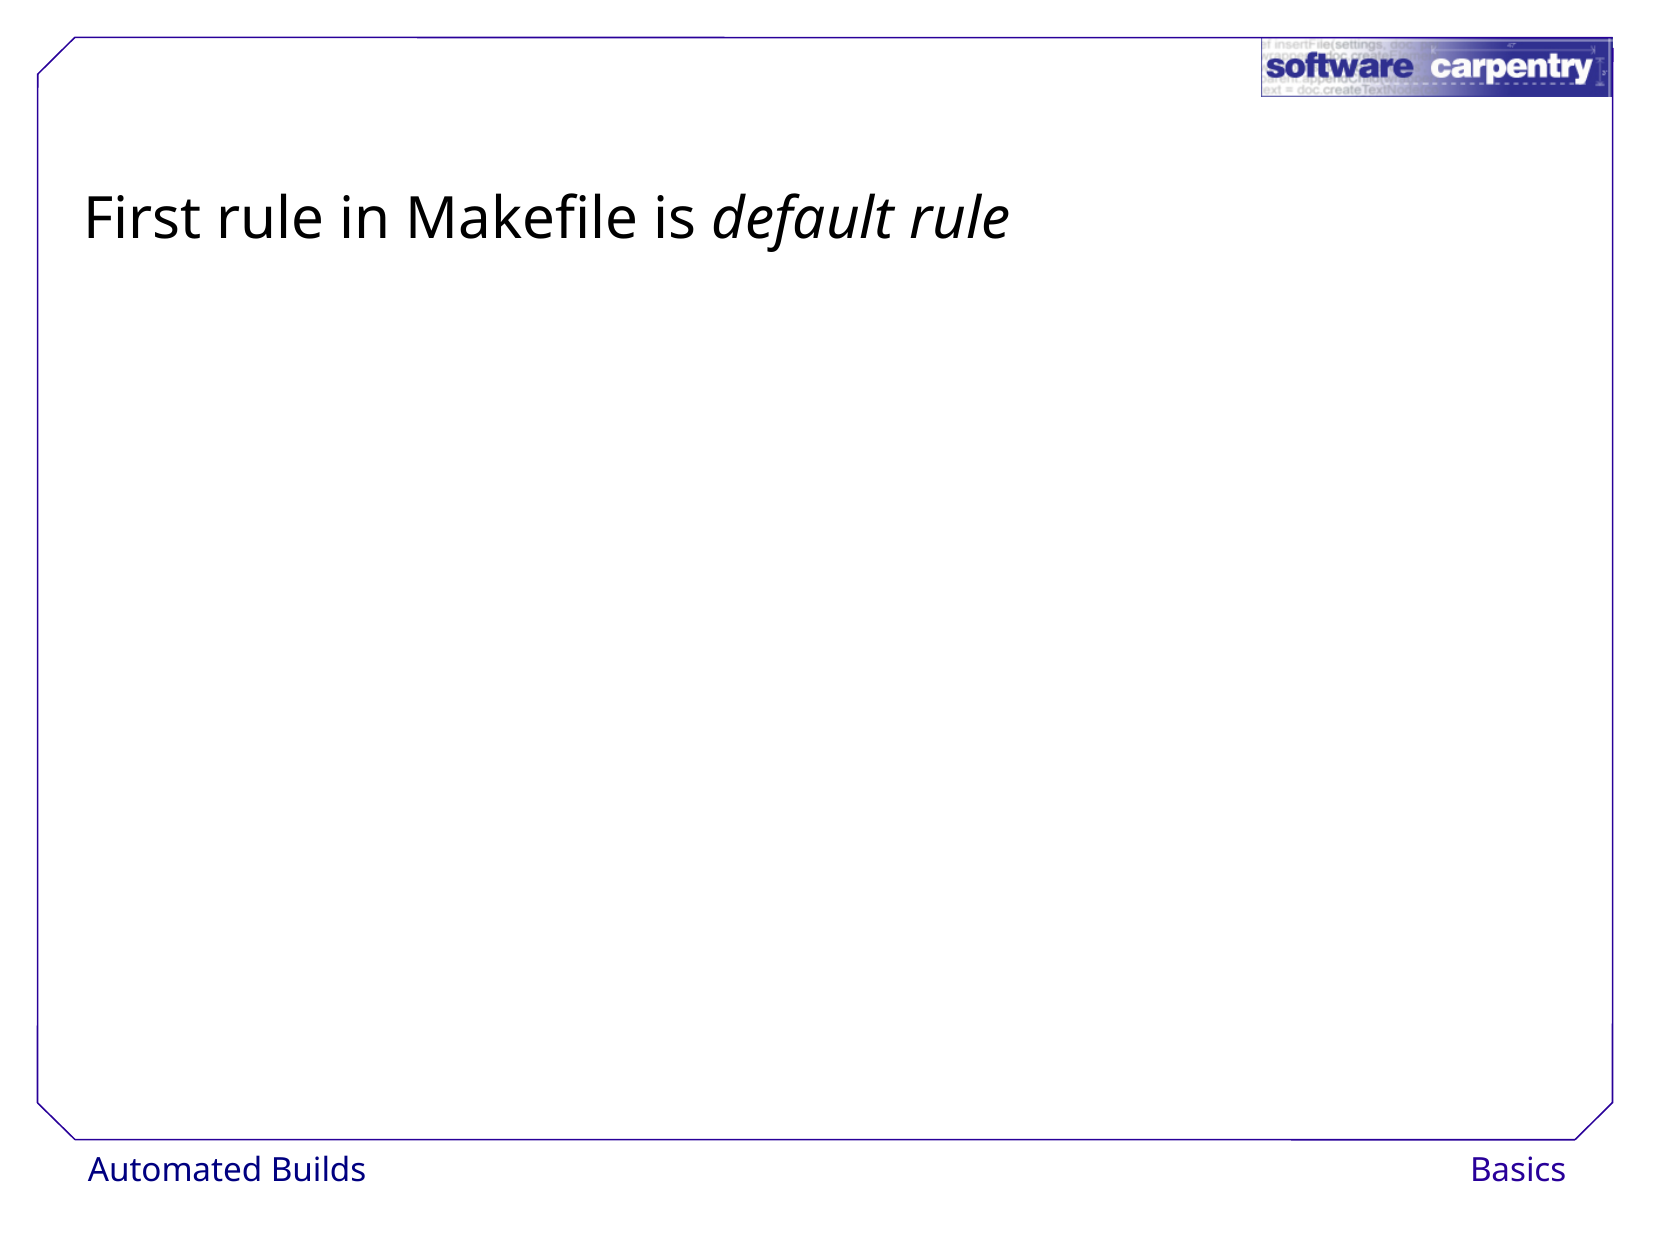

First rule in Makefile is default rule